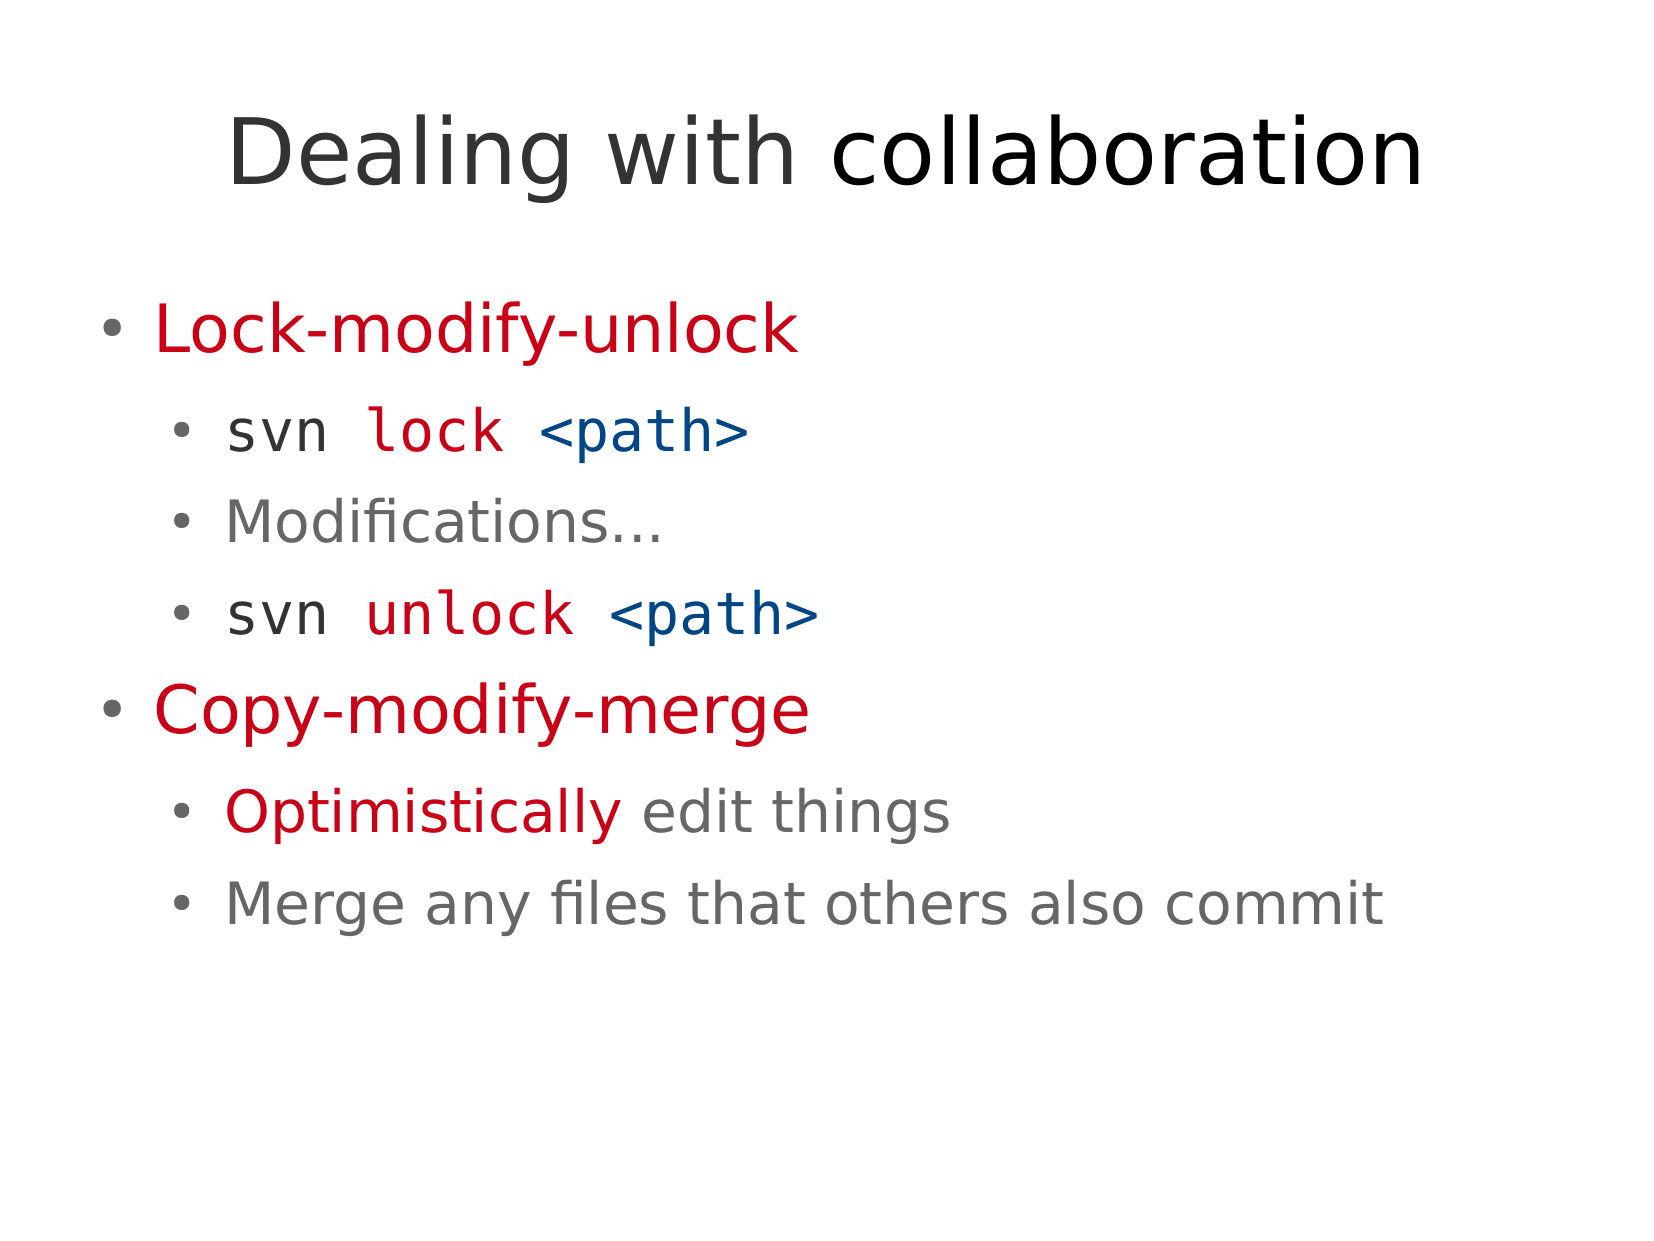

# Dealing with collaboration
Lock-modify-unlock
svn lock <path>
Modifications...
svn unlock <path>
Copy-modify-merge
Optimistically edit things
Merge any files that others also commit